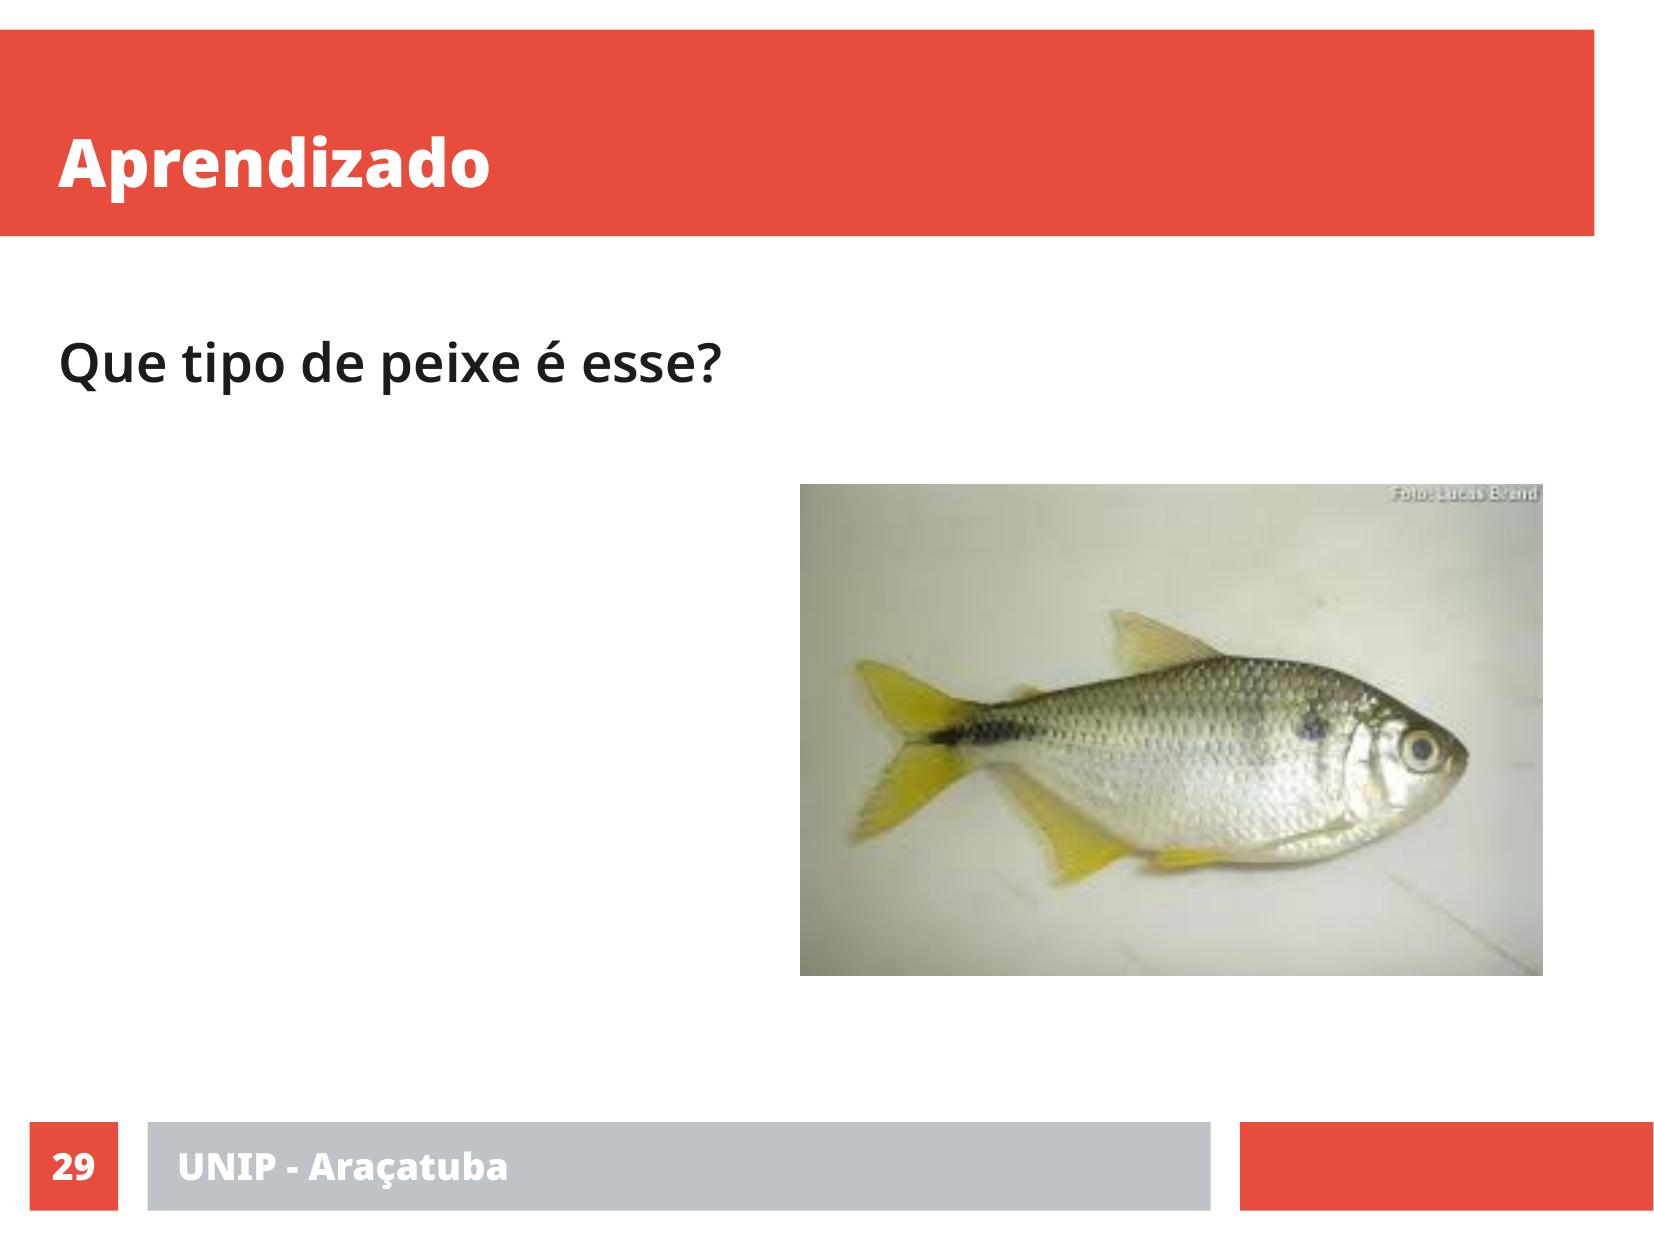

# Aprendizado
Que tipo de peixe é esse?
29
UNIP - Araçatuba